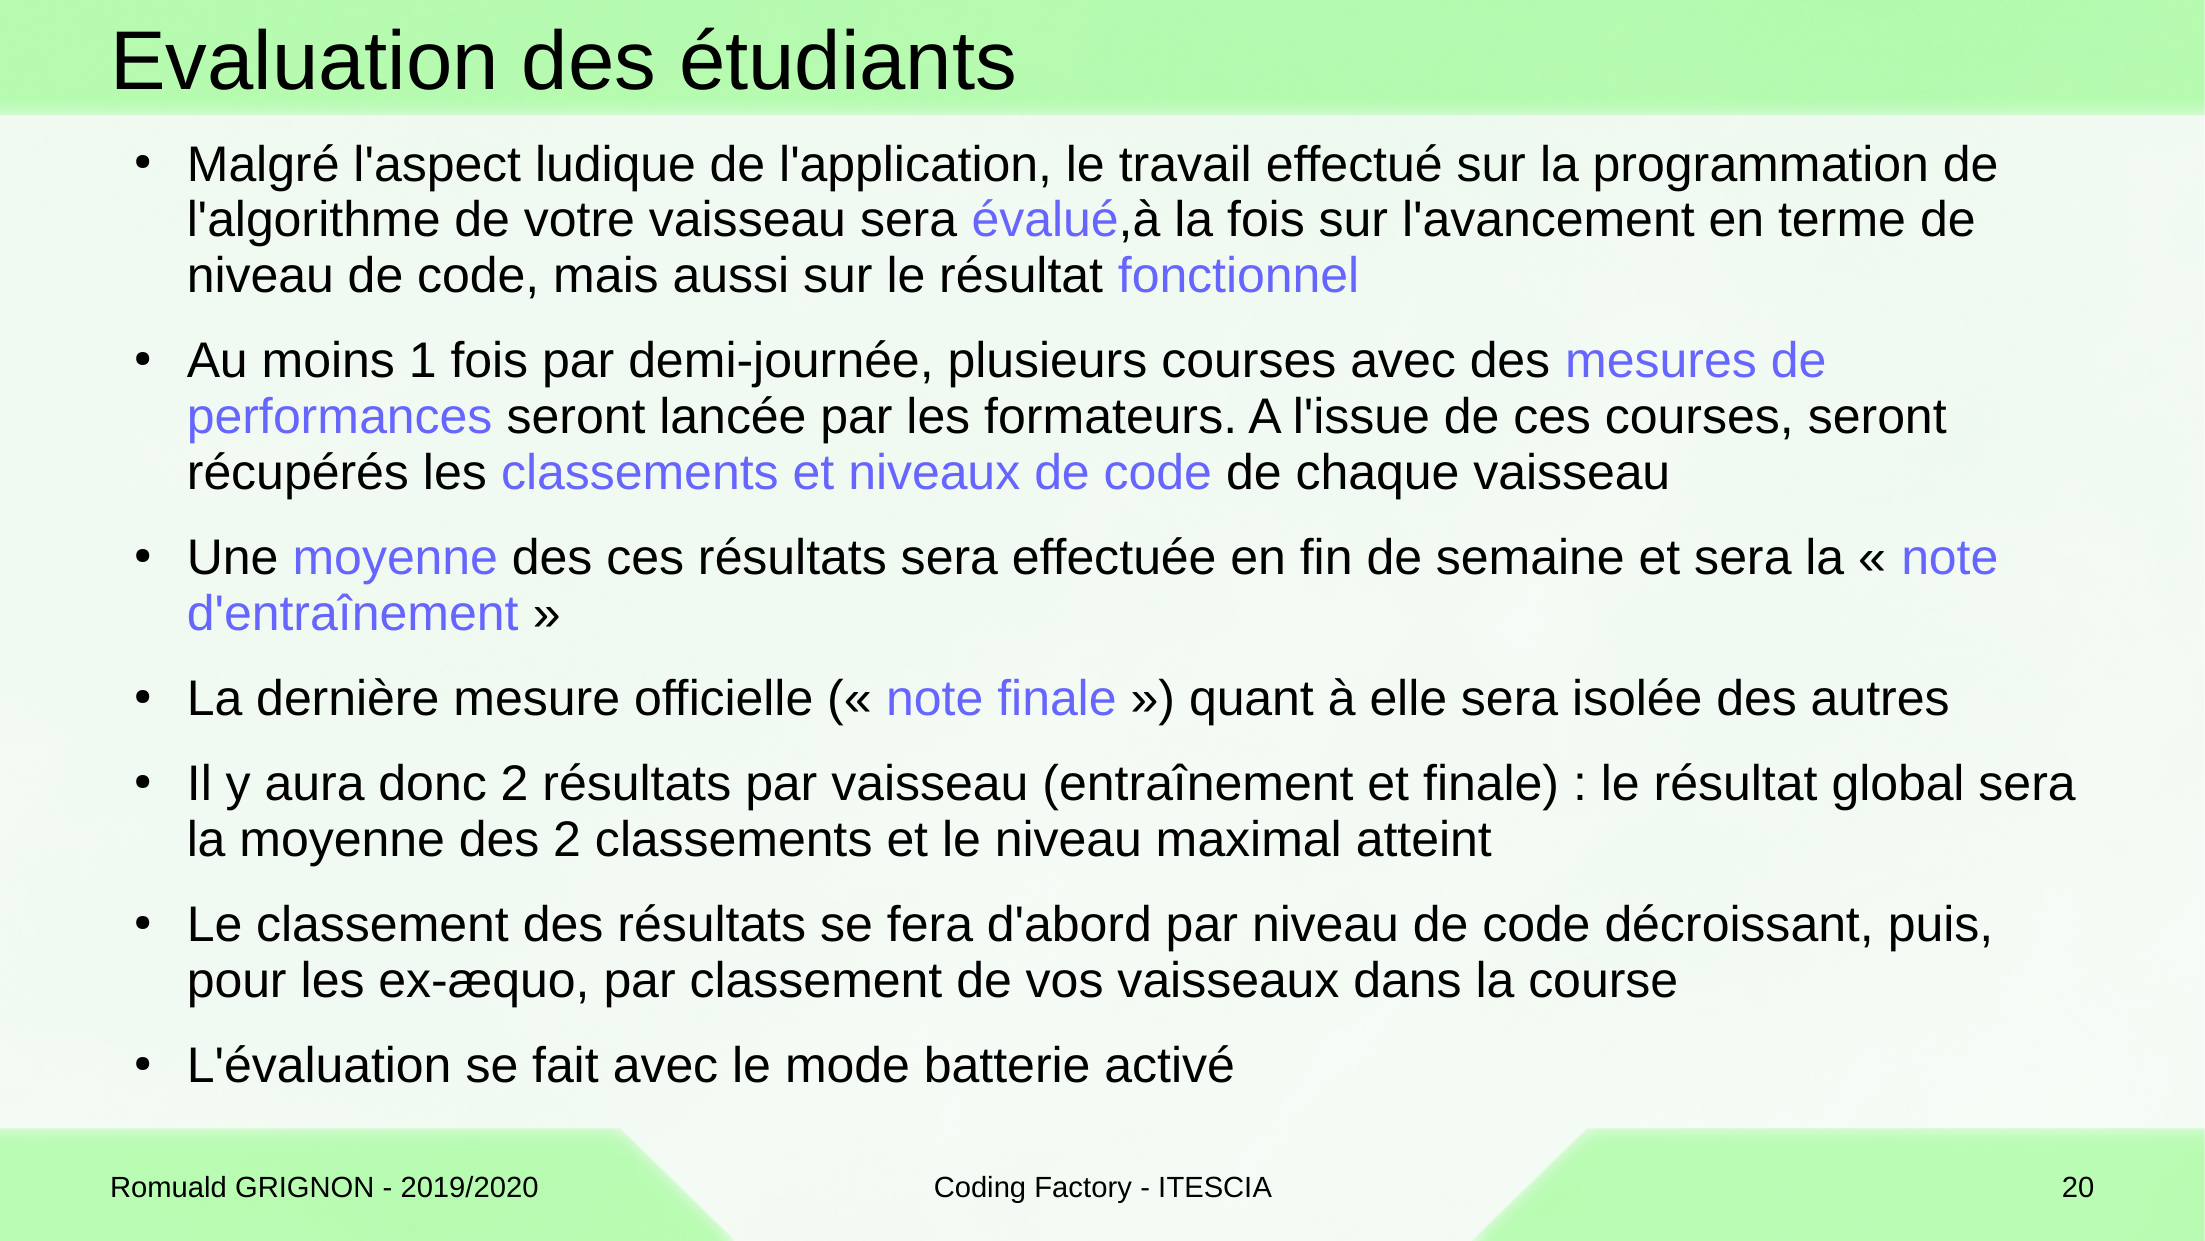

# Evaluation des étudiants
Malgré l'aspect ludique de l'application, le travail effectué sur la programmation de l'algorithme de votre vaisseau sera évalué,à la fois sur l'avancement en terme de niveau de code, mais aussi sur le résultat fonctionnel
Au moins 1 fois par demi-journée, plusieurs courses avec des mesures de performances seront lancée par les formateurs. A l'issue de ces courses, seront récupérés les classements et niveaux de code de chaque vaisseau
Une moyenne des ces résultats sera effectuée en fin de semaine et sera la « note d'entraînement »
La dernière mesure officielle (« note finale ») quant à elle sera isolée des autres
Il y aura donc 2 résultats par vaisseau (entraînement et finale) : le résultat global sera la moyenne des 2 classements et le niveau maximal atteint
Le classement des résultats se fera d'abord par niveau de code décroissant, puis, pour les ex-æquo, par classement de vos vaisseaux dans la course
L'évaluation se fait avec le mode batterie activé
Romuald GRIGNON - 2019/2020
Coding Factory - ITESCIA
20